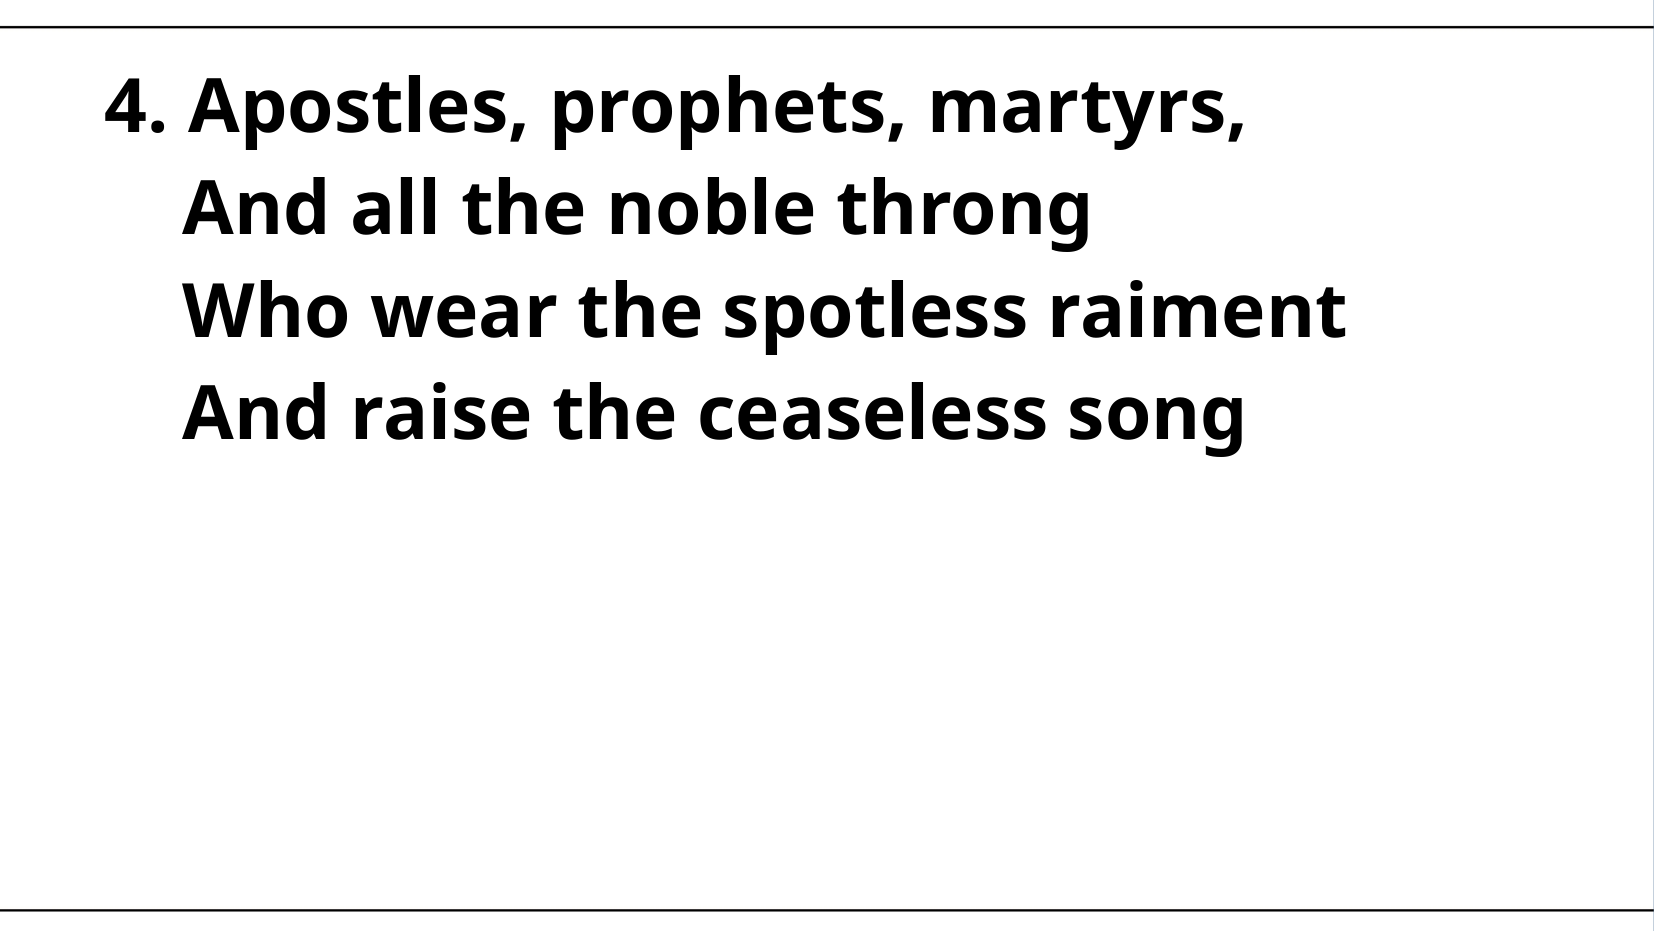

4. Apostles, prophets, martyrs,
 And all the noble throng
 Who wear the spotless raiment
 And raise the ceaseless song